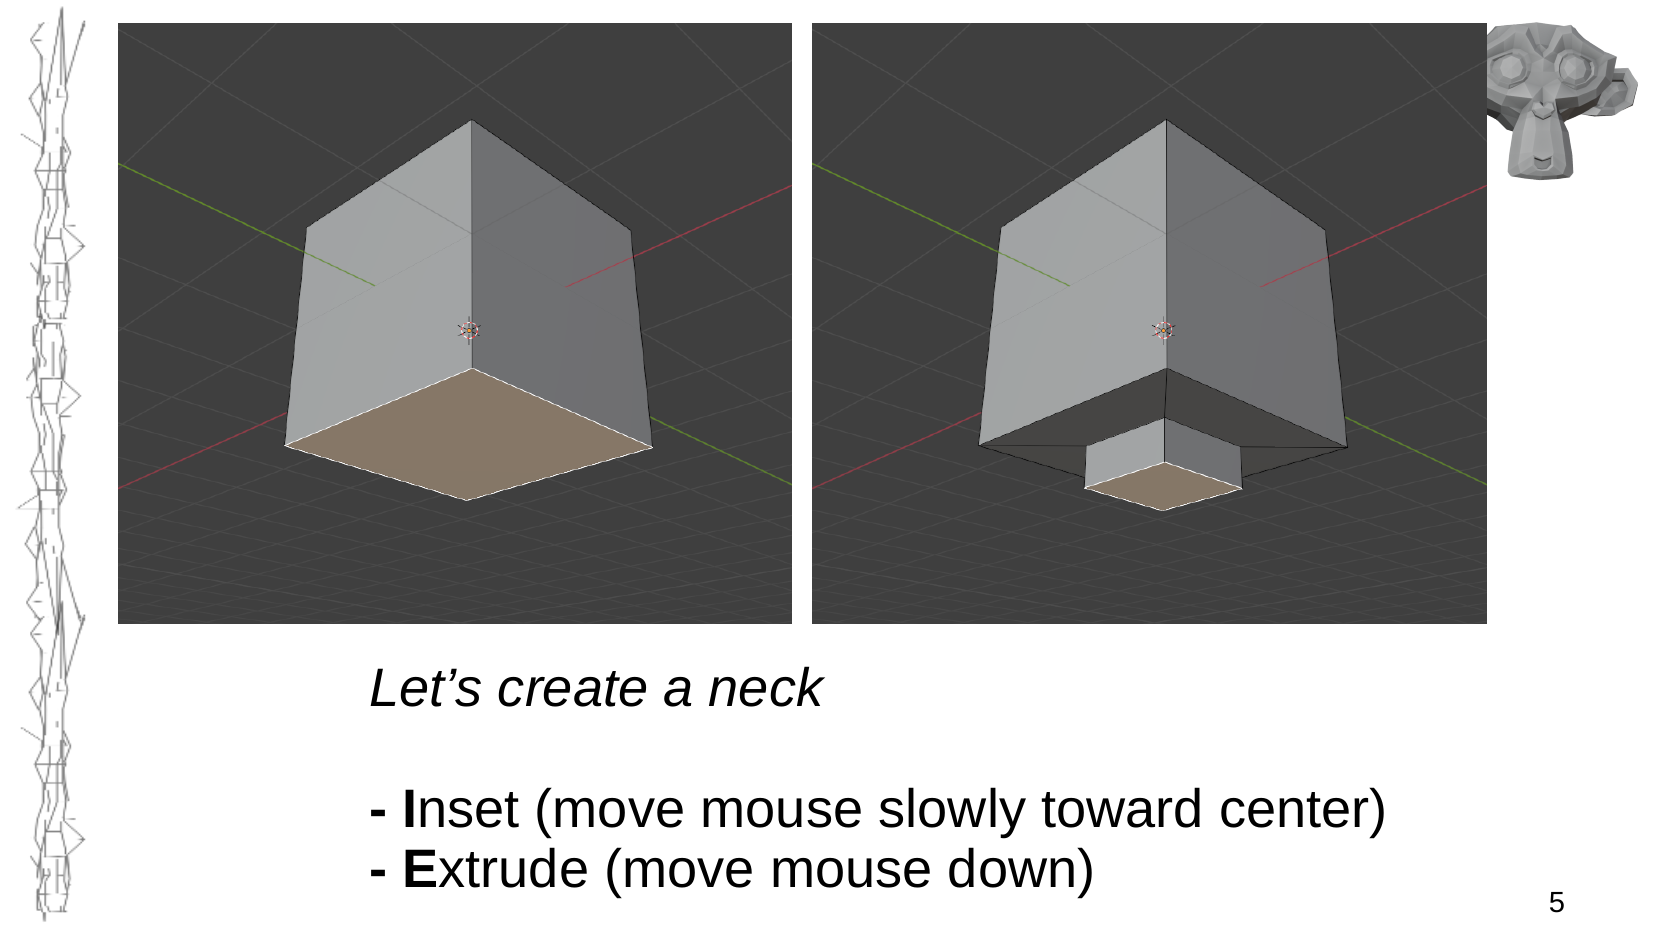

Let’s create a neck
- Inset (move mouse slowly toward center)
- Extrude (move mouse down)
5